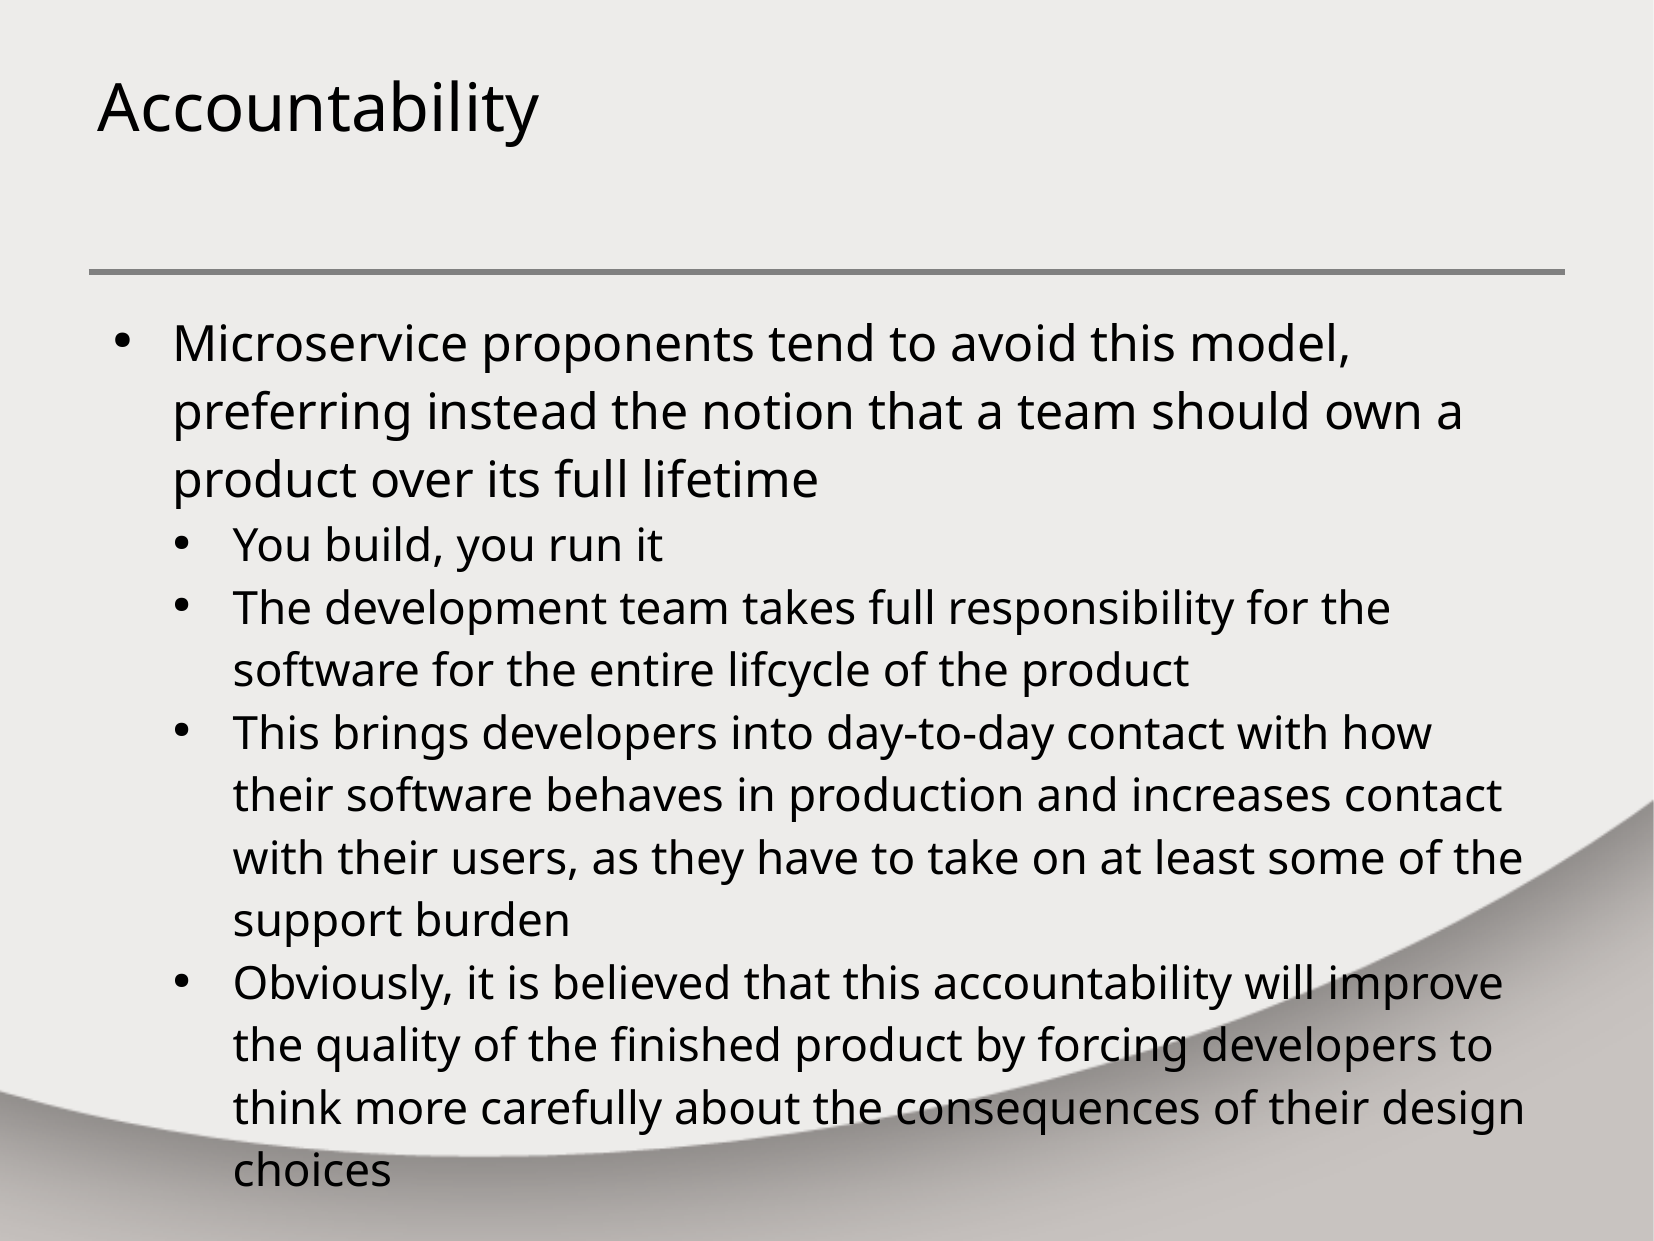

# Accountability
Microservice proponents tend to avoid this model, preferring instead the notion that a team should own a product over its full lifetime
You build, you run it
The development team takes full responsibility for the software for the entire lifcycle of the product
This brings developers into day-to-day contact with how their software behaves in production and increases contact with their users, as they have to take on at least some of the support burden
Obviously, it is believed that this accountability will improve the quality of the finished product by forcing developers to think more carefully about the consequences of their design choices